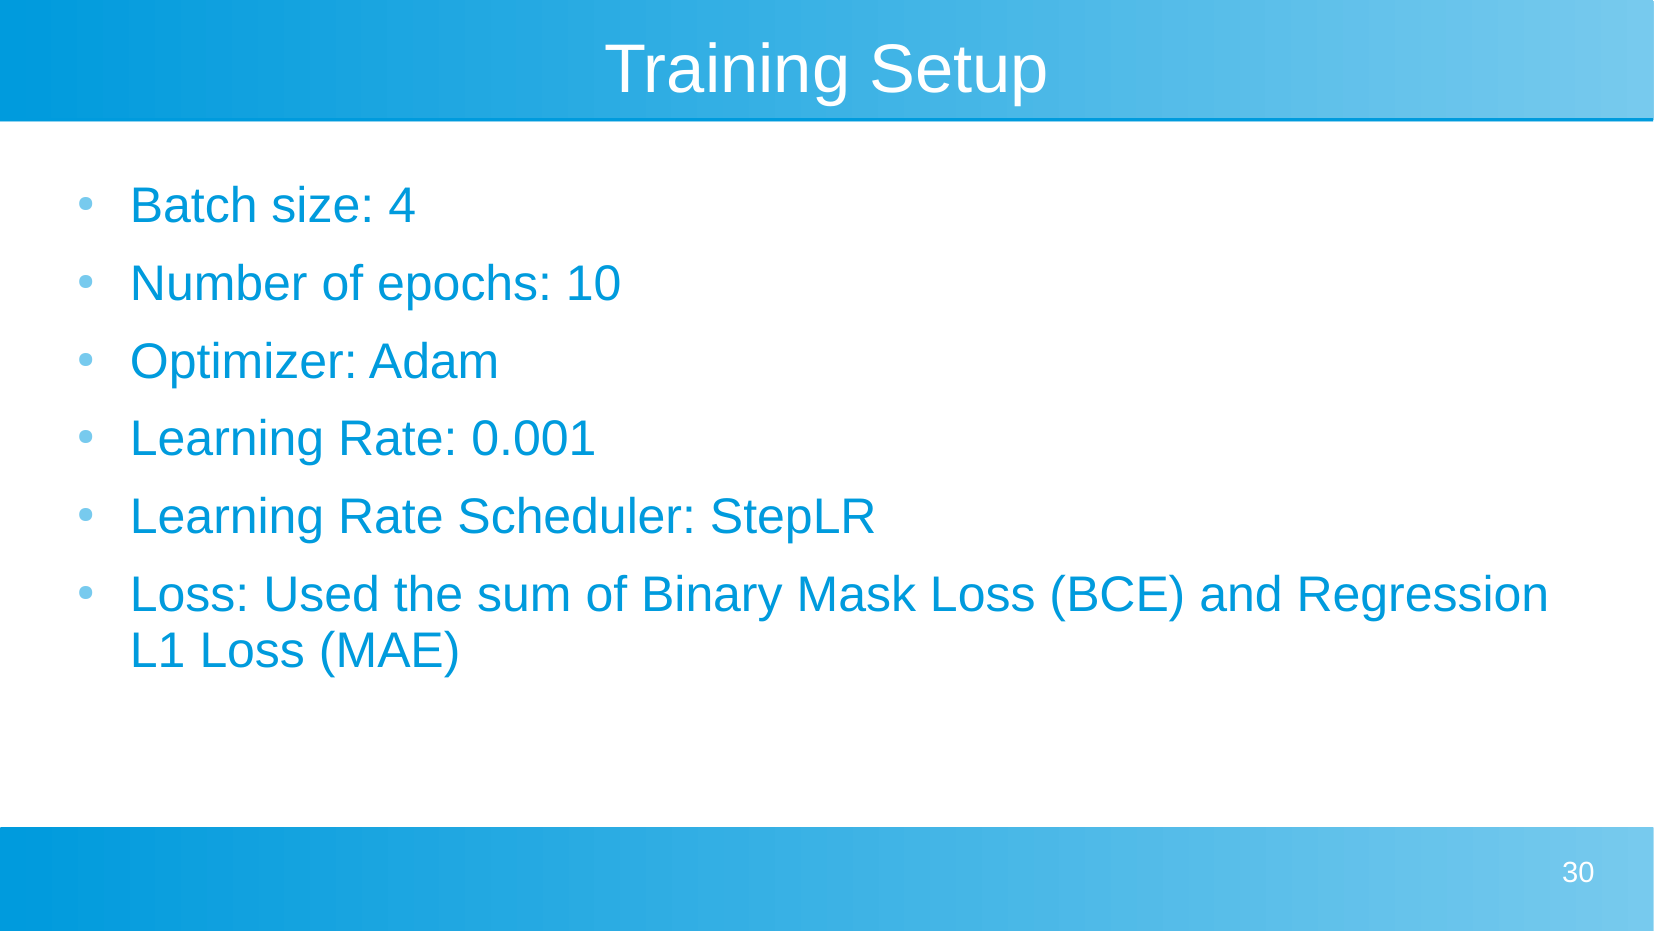

# Training Setup
Batch size: 4
Number of epochs: 10
Optimizer: Adam
Learning Rate: 0.001
Learning Rate Scheduler: StepLR
Loss: Used the sum of Binary Mask Loss (BCE) and Regression L1 Loss (MAE)
30